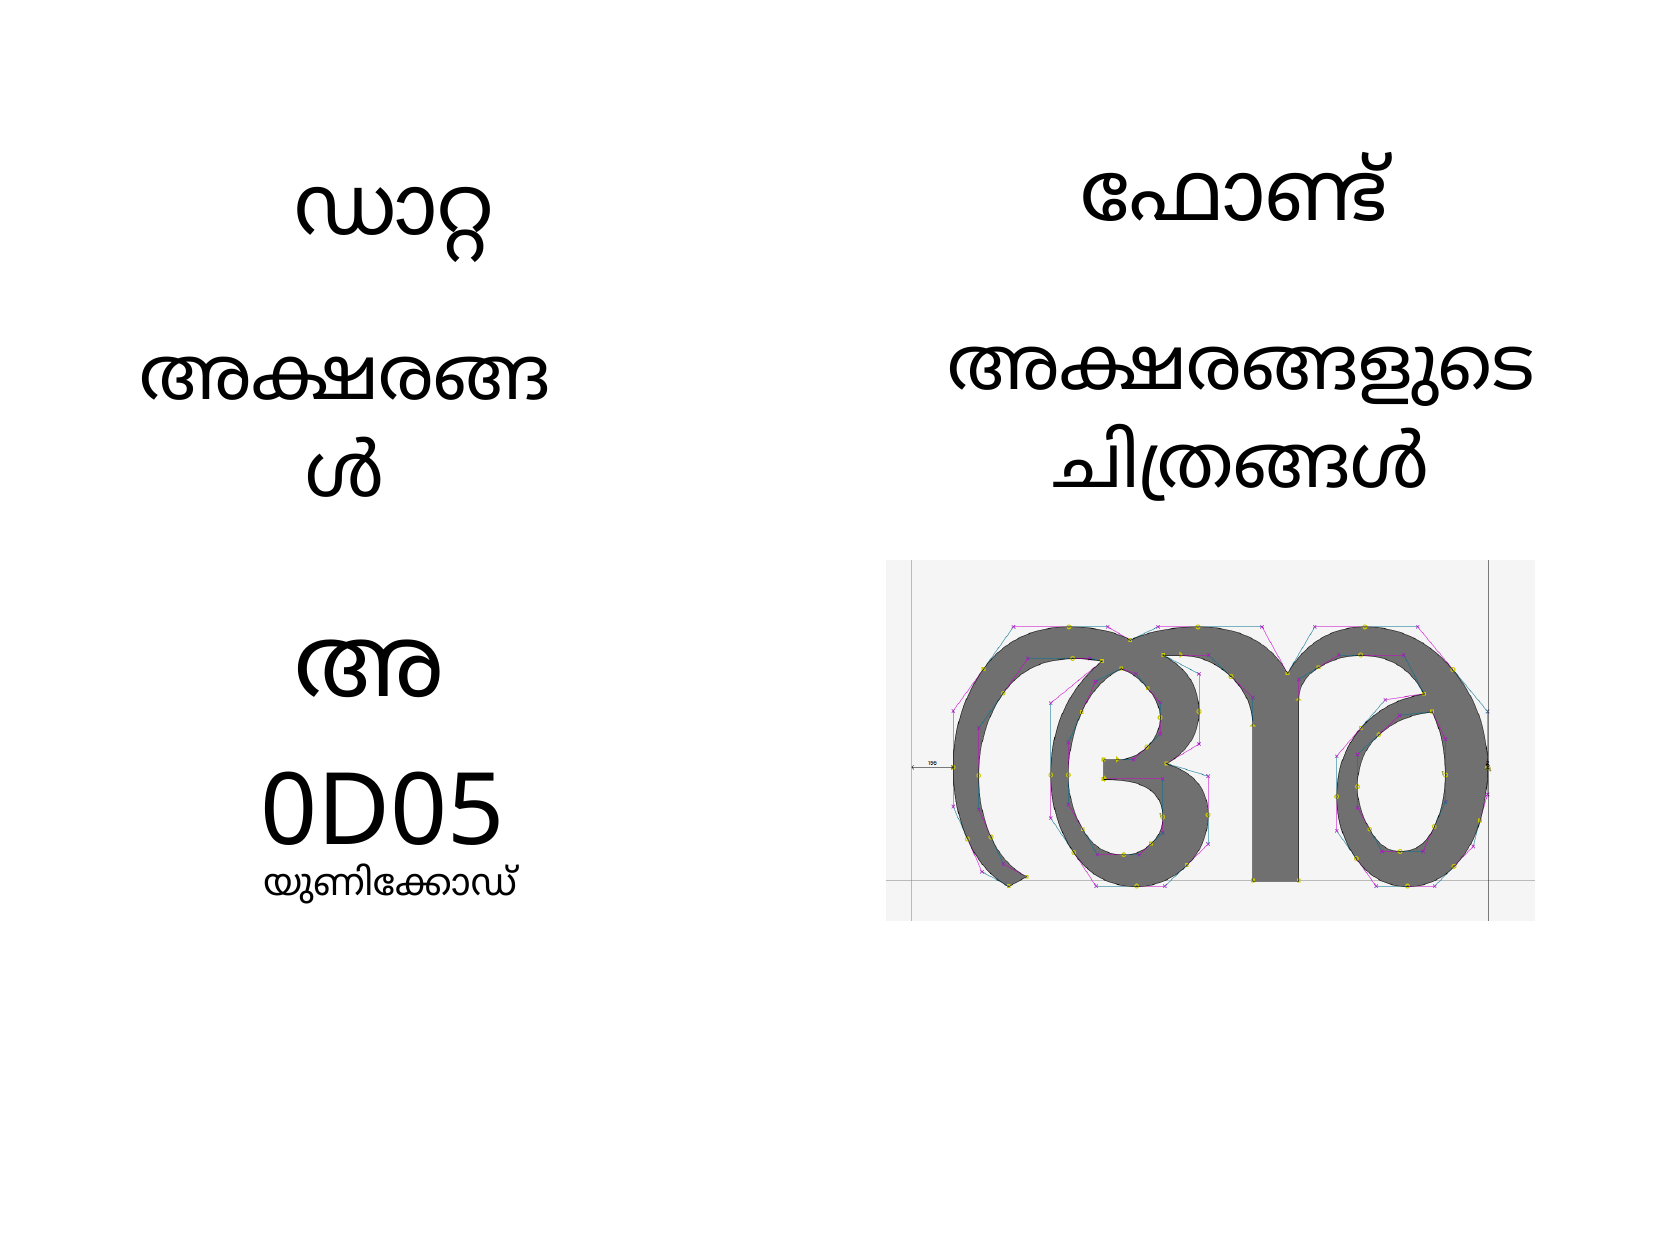

ഫോണ്ട്
ഡാറ്റ
അക്ഷരങ്ങളുടെ
ചിത്രങ്ങള്‍
അക്ഷരങ്ങള്‍
അ
0D05
യുണിക്കോഡ്